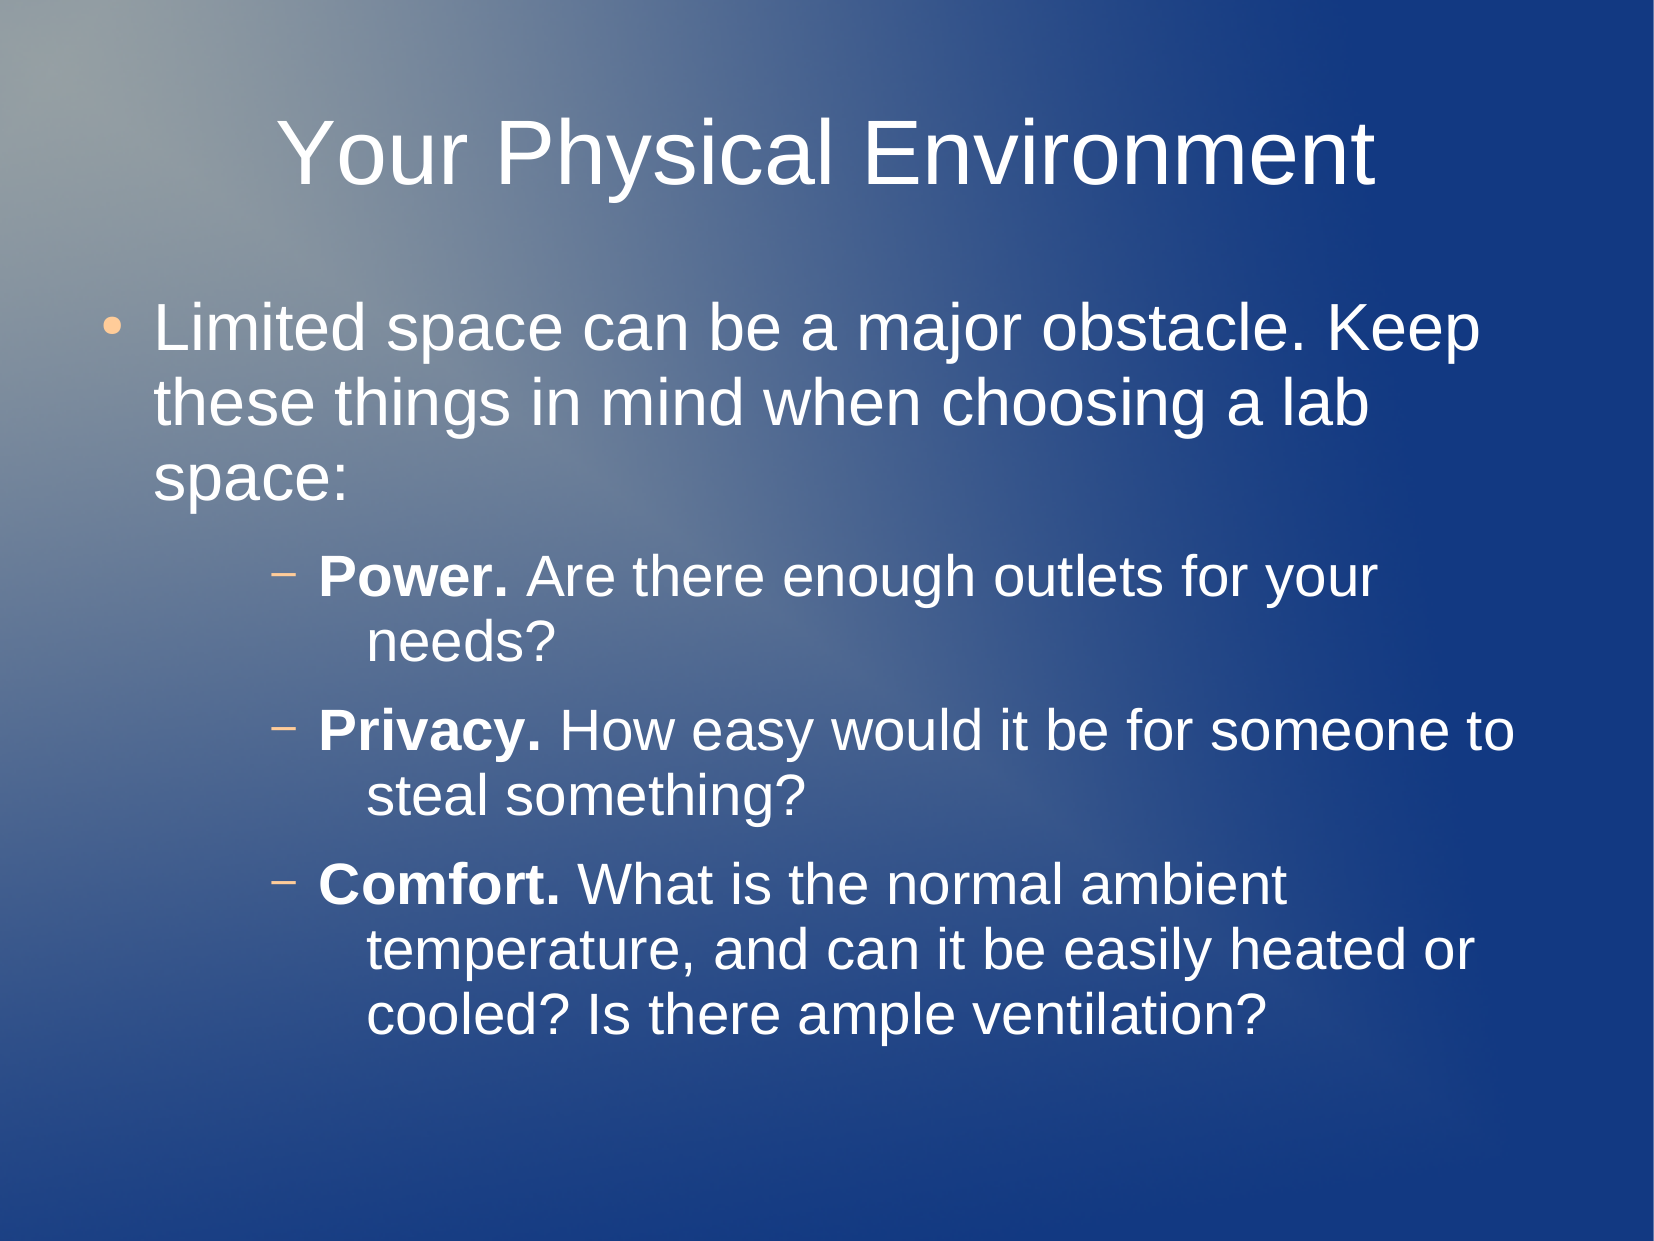

# Your Physical Environment
Limited space can be a major obstacle. Keep these things in mind when choosing a lab space:
Power. Are there enough outlets for your needs?
Privacy. How easy would it be for someone to steal something?
Comfort. What is the normal ambient temperature, and can it be easily heated or cooled? Is there ample ventilation?